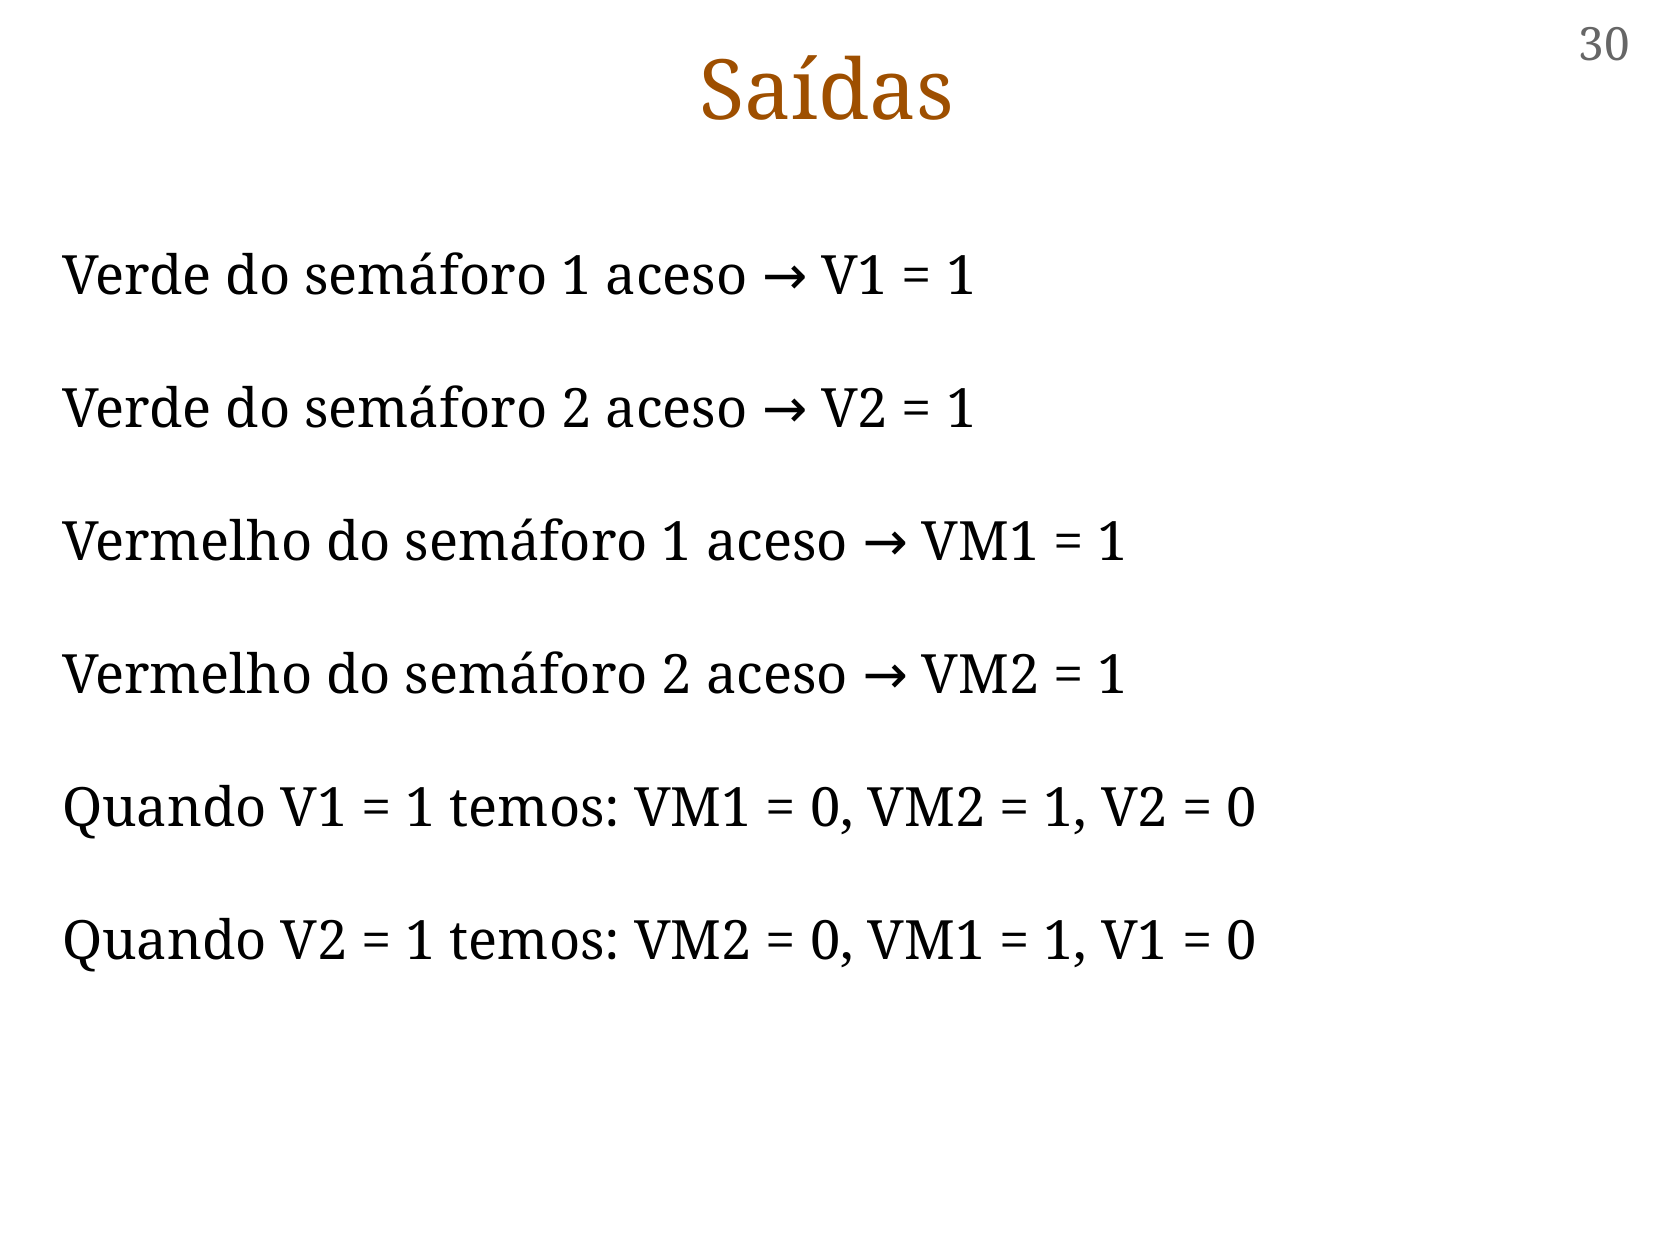

30
# Saídas
Verde do semáforo 1 aceso → V1 = 1
Verde do semáforo 2 aceso → V2 = 1
Vermelho do semáforo 1 aceso → VM1 = 1
Vermelho do semáforo 2 aceso → VM2 = 1
Quando V1 = 1 temos: VM1 = 0, VM2 = 1, V2 = 0
Quando V2 = 1 temos: VM2 = 0, VM1 = 1, V1 = 0